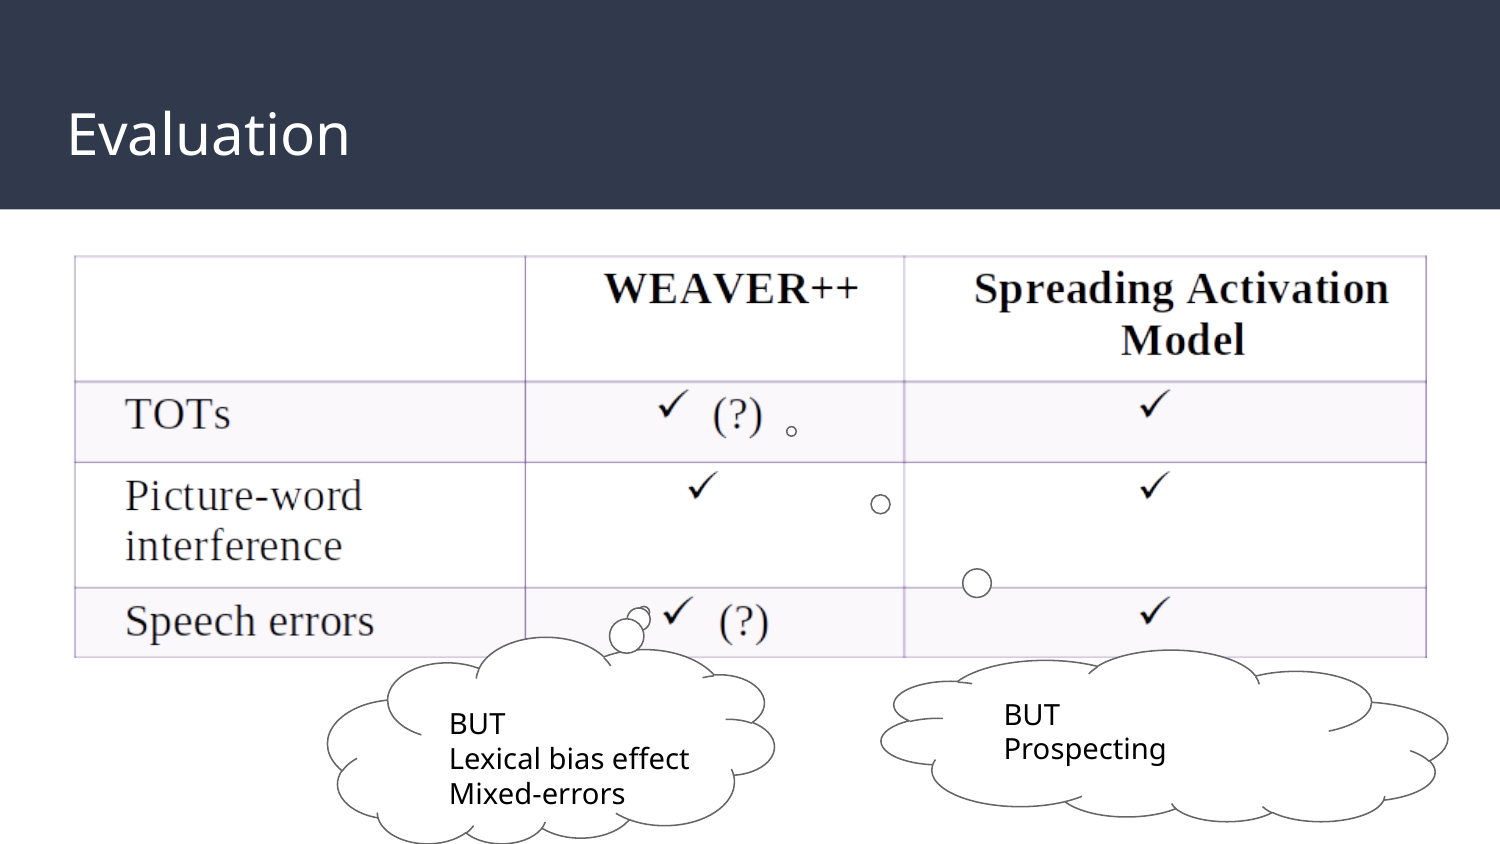

# Evaluation
BUT
Prospecting
BUT
Lexical bias effect Mixed-errors